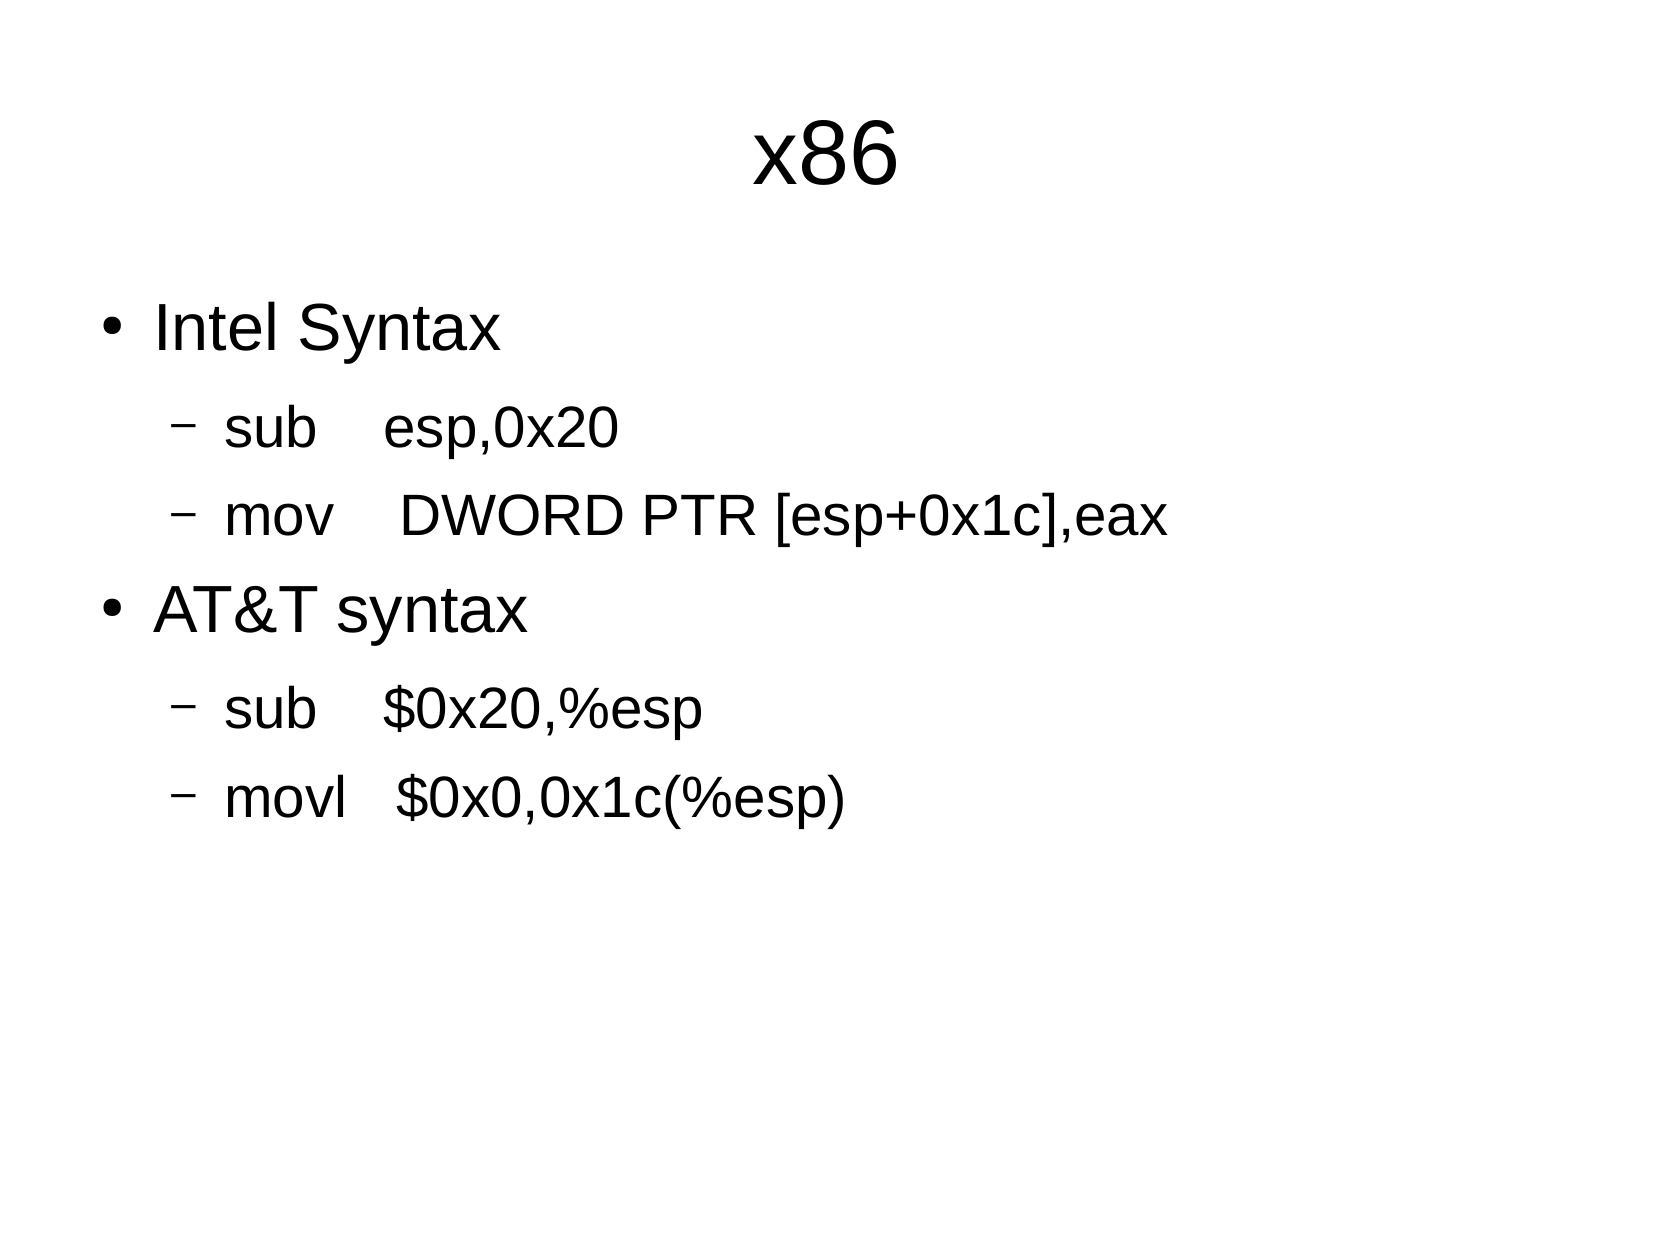

# x86
Intel Syntax
sub esp,0x20
mov DWORD PTR [esp+0x1c],eax
AT&T syntax
sub $0x20,%esp
movl $0x0,0x1c(%esp)